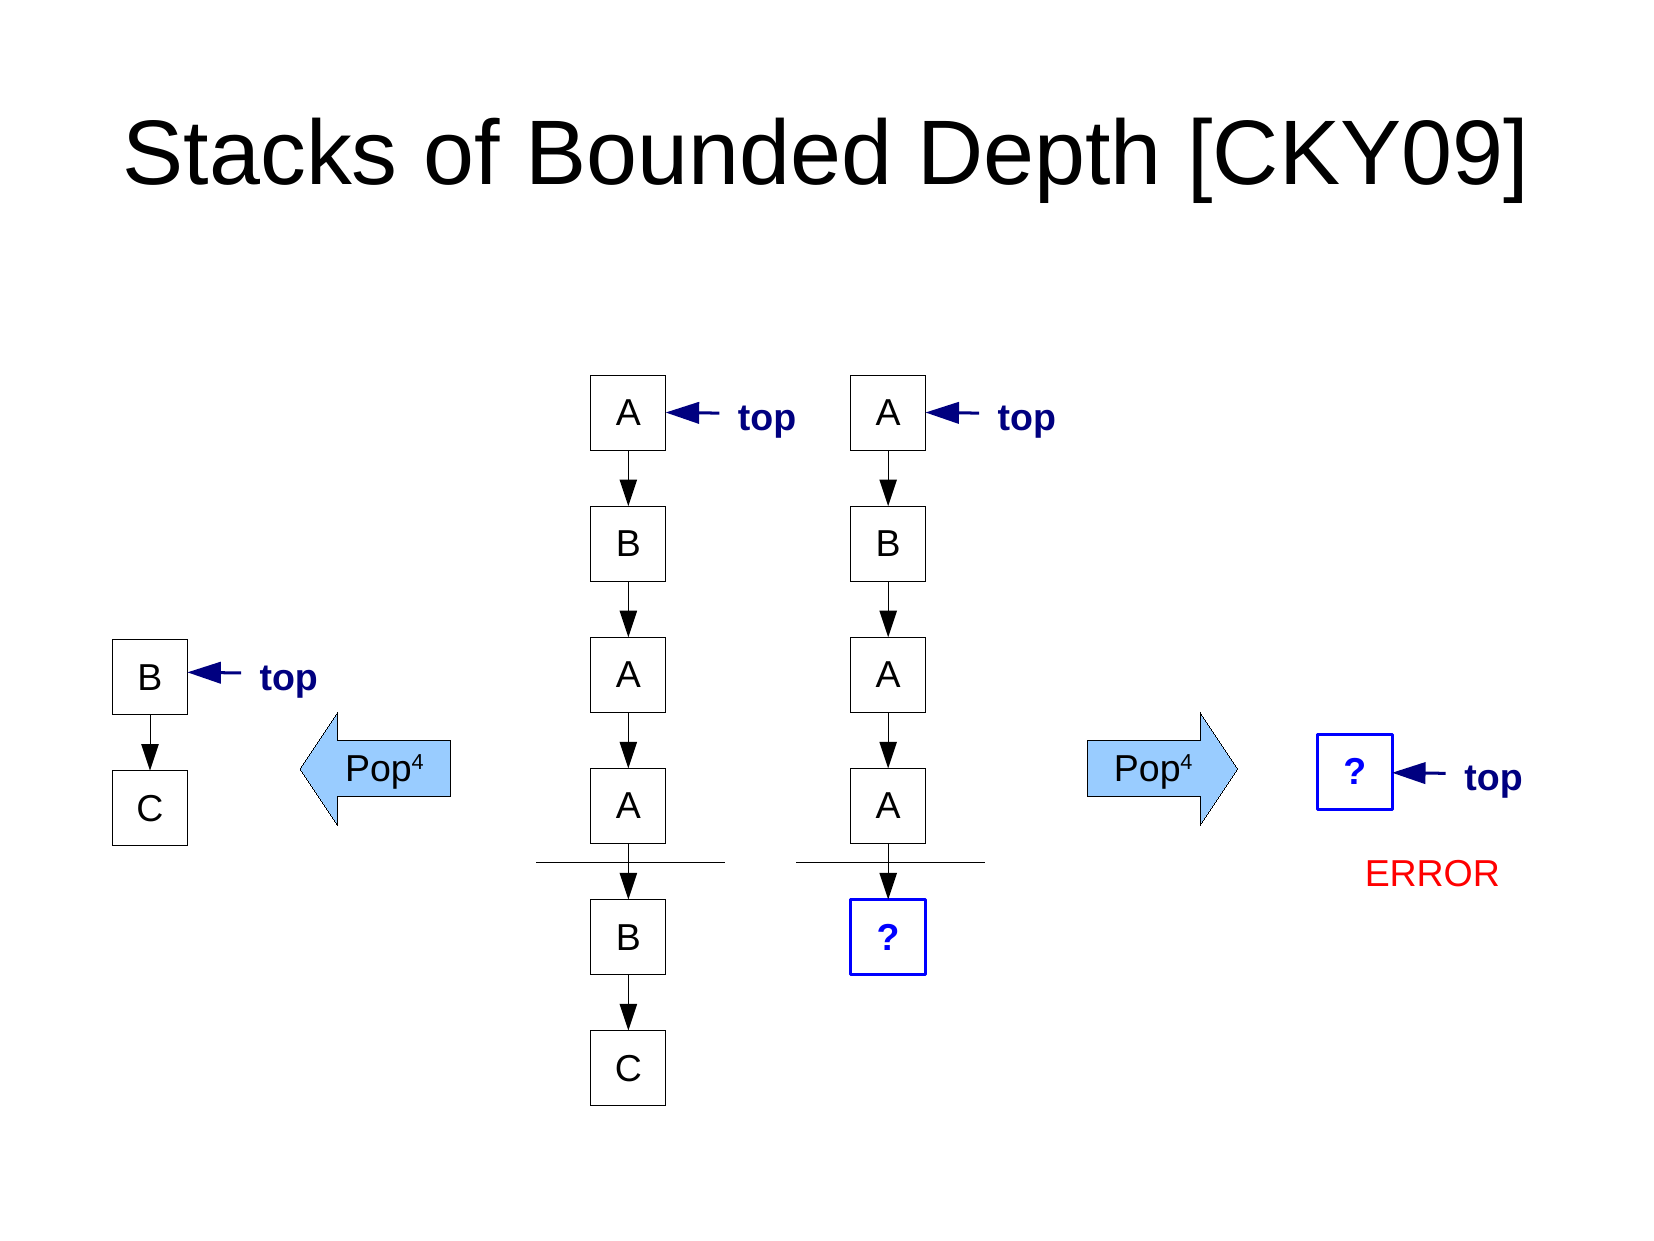

# Stacks of Bounded Depth [CKY09]
A
A
top
top
B
B
A
A
B
top
Pop4
Pop4
?
top
A
A
C
ERROR
B
?
C